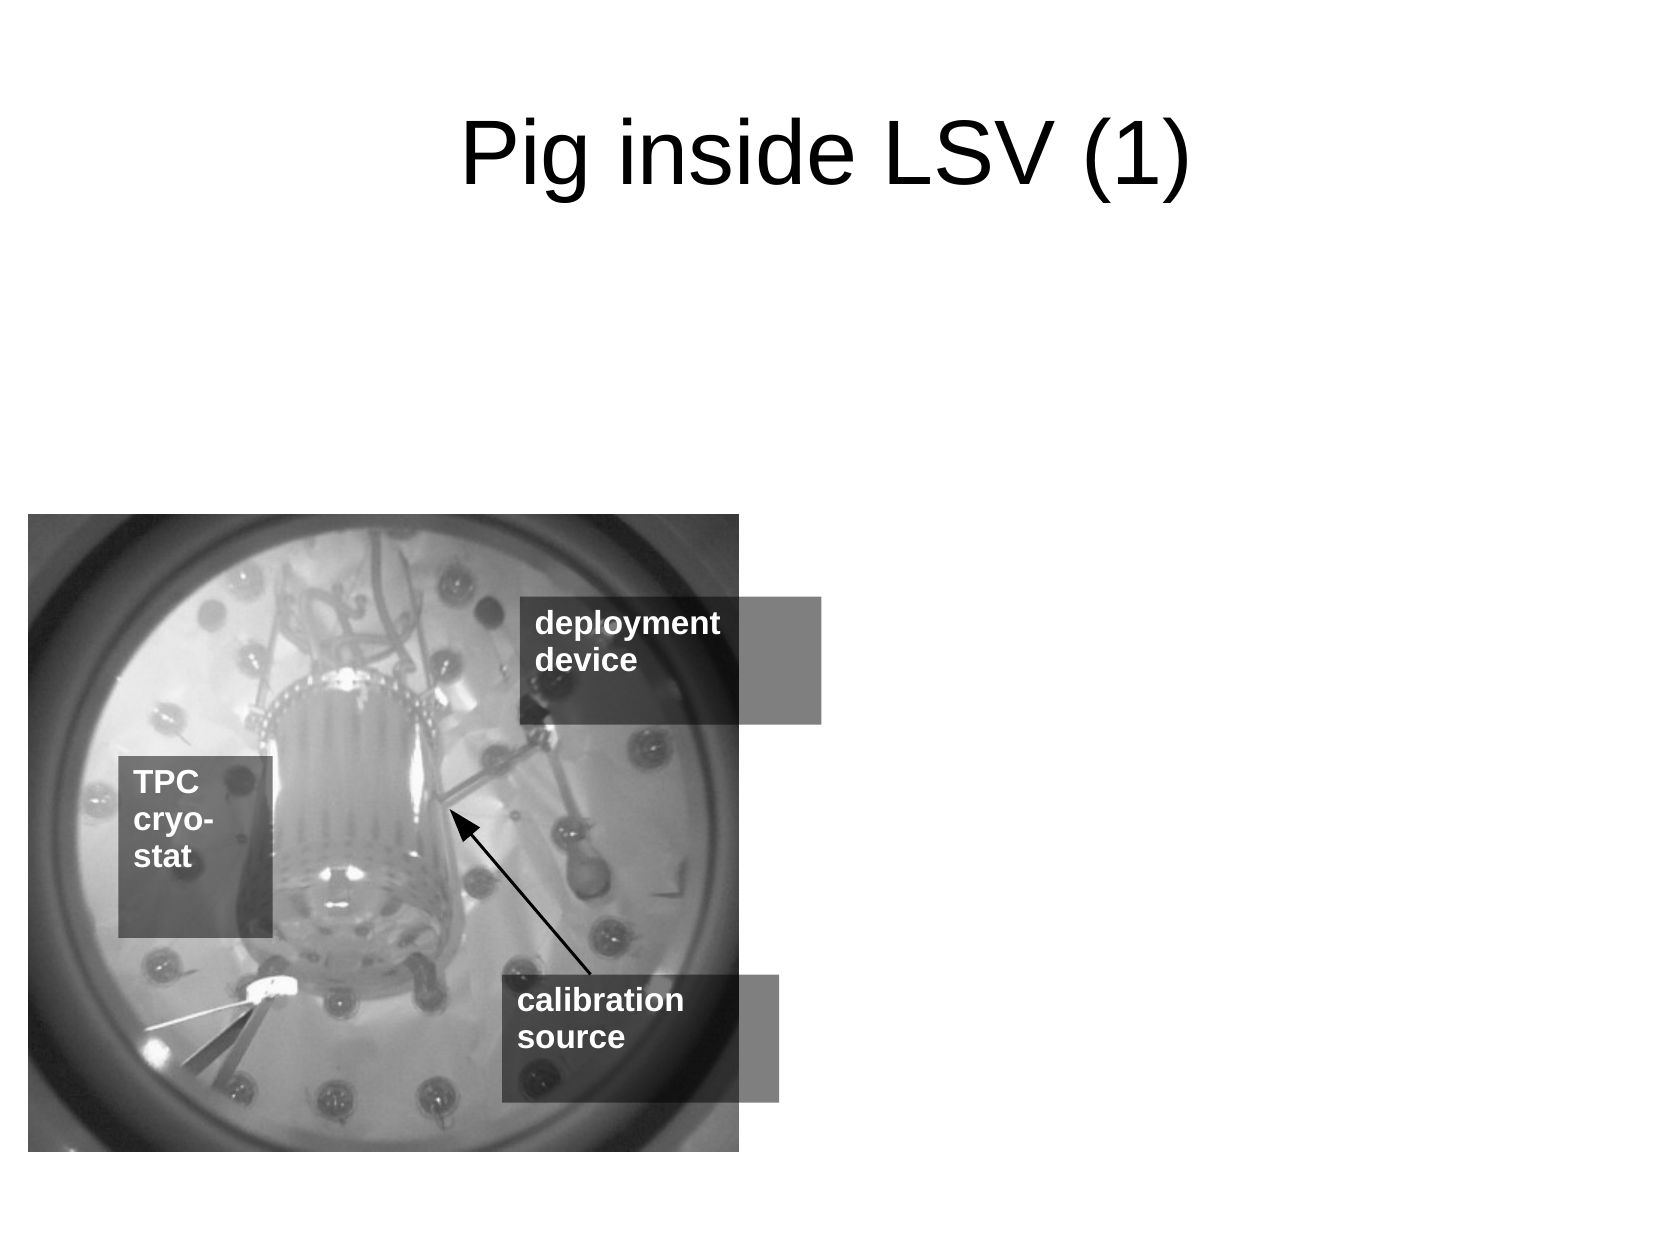

# Pig inside LSV (1)
deployment
device
TPC
cryo-
stat
calibration
source